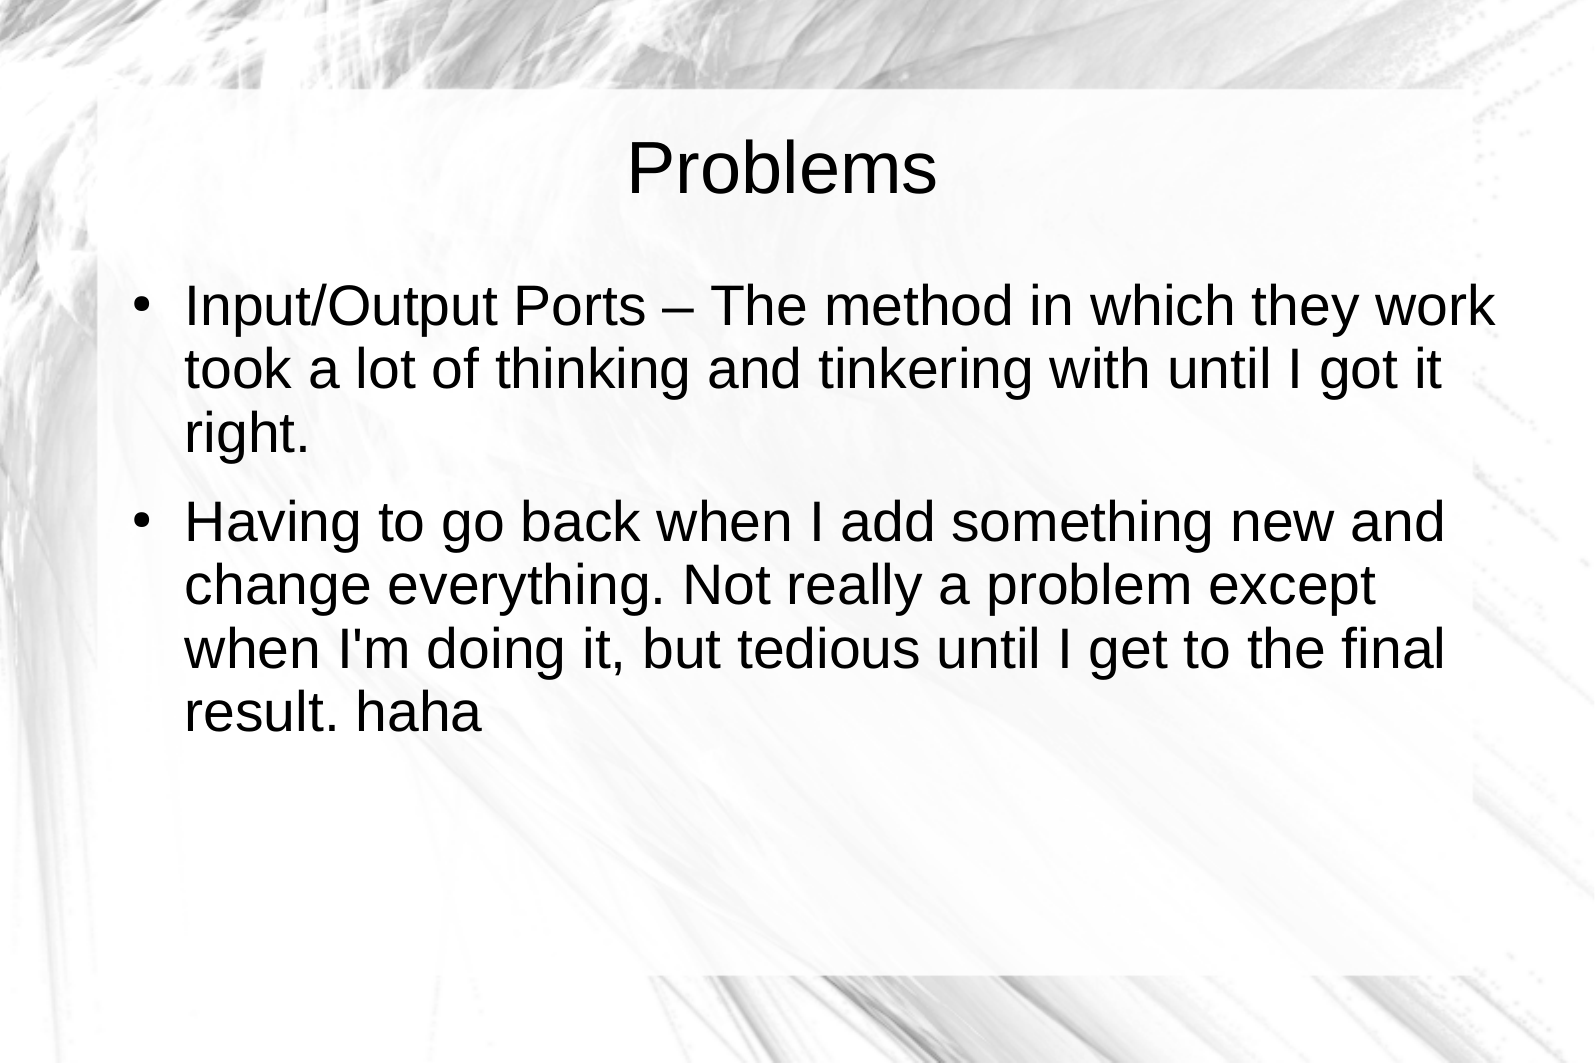

# Problems
Input/Output Ports – The method in which they work took a lot of thinking and tinkering with until I got it right.
Having to go back when I add something new and change everything. Not really a problem except when I'm doing it, but tedious until I get to the final result. haha